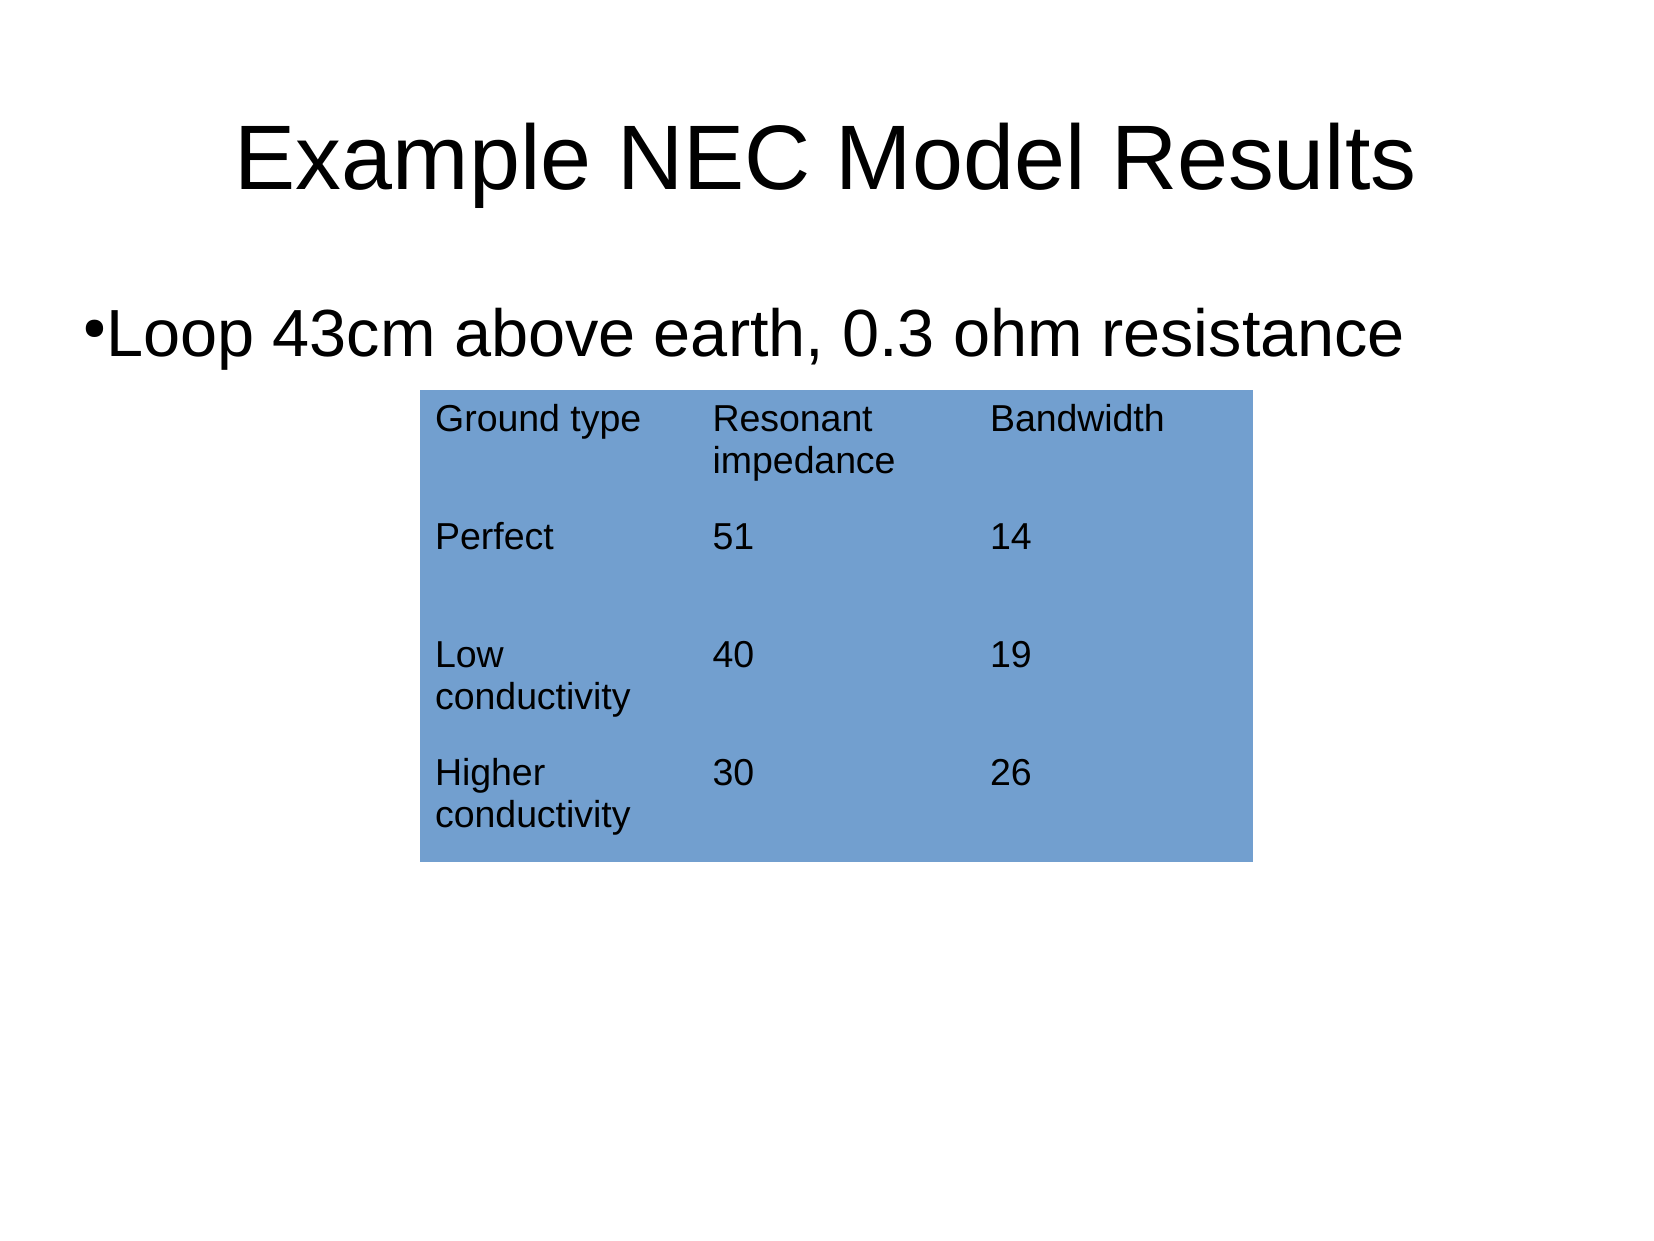

# Example NEC Model Results
Loop 43cm above earth, 0.3 ohm resistance
| Ground type | Resonant impedance | Bandwidth |
| --- | --- | --- |
| Perfect | 51 | 14 |
| Low conductivity | 40 | 19 |
| Higher conductivity | 30 | 26 |